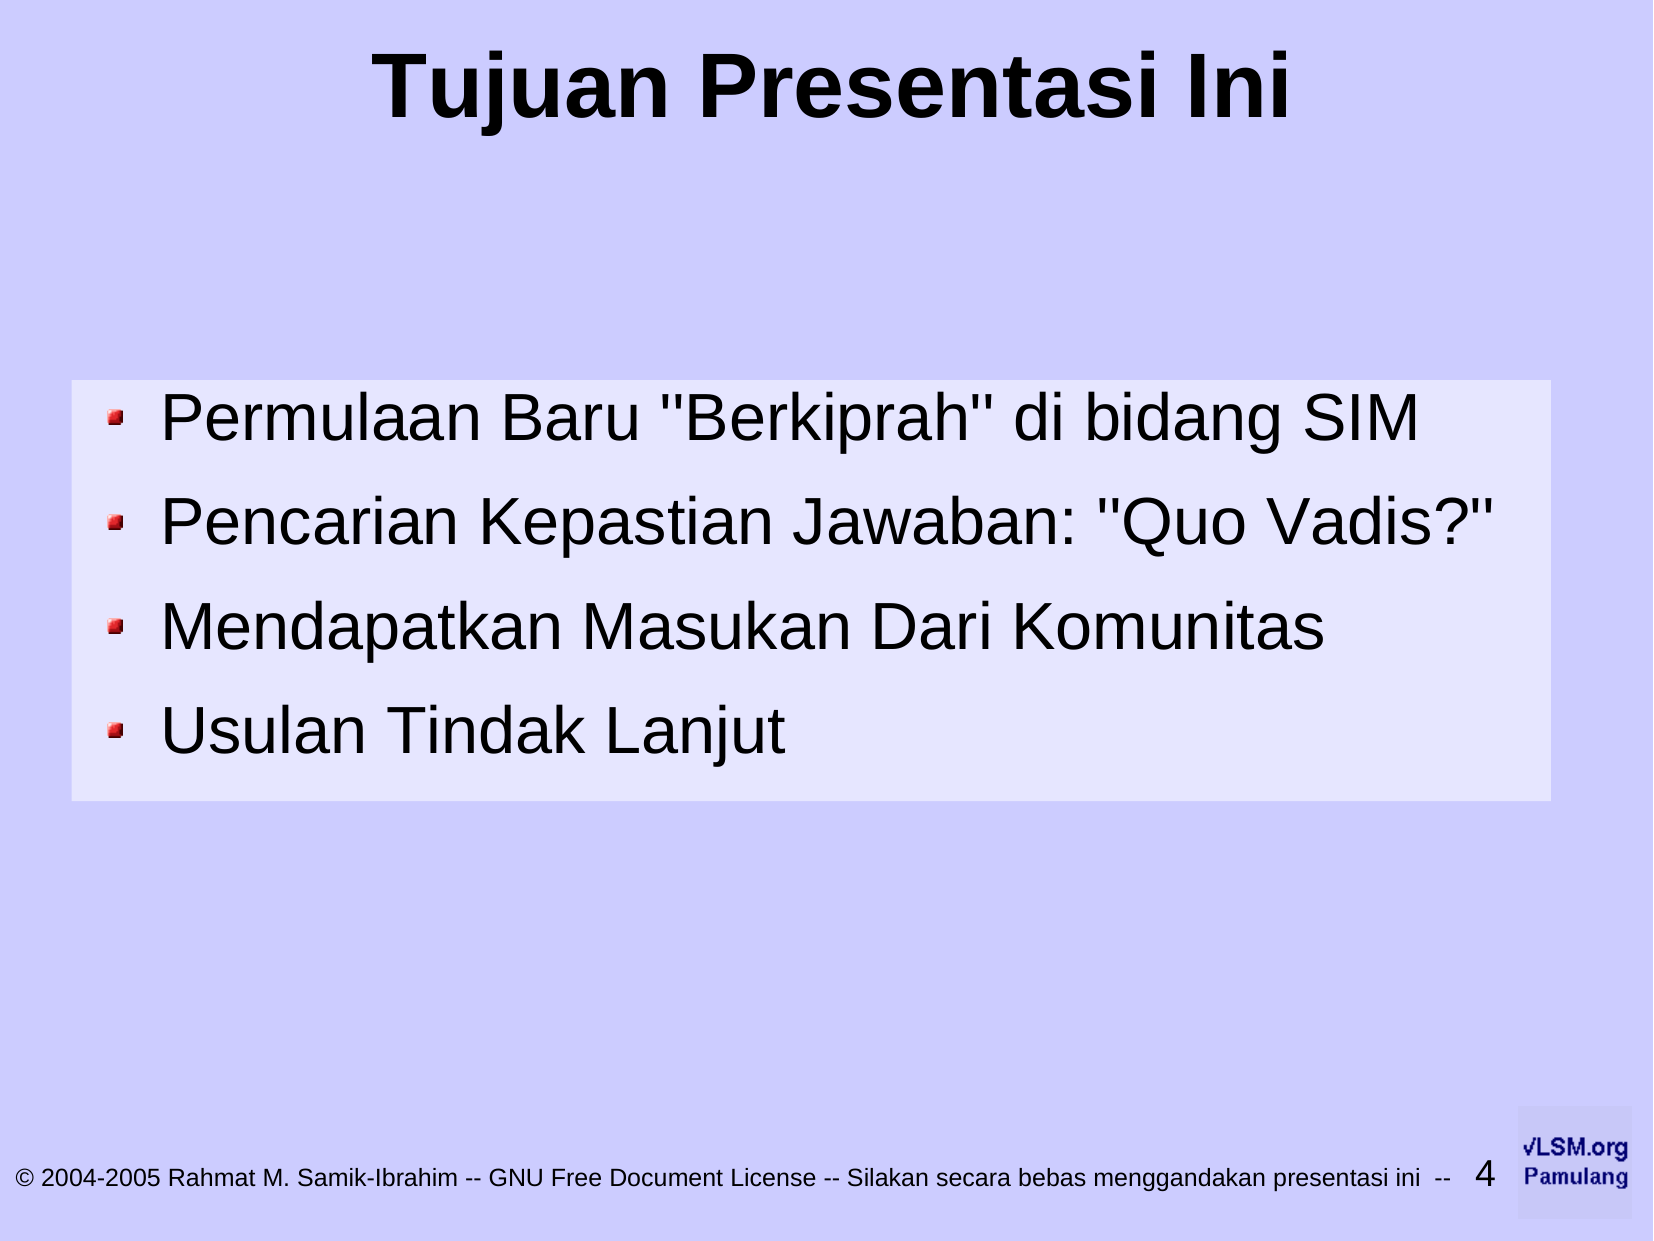

# Tujuan Presentasi Ini
Permulaan Baru ''Berkiprah'' di bidang SIM
Pencarian Kepastian Jawaban: ''Quo Vadis?''
Mendapatkan Masukan Dari Komunitas
Usulan Tindak Lanjut